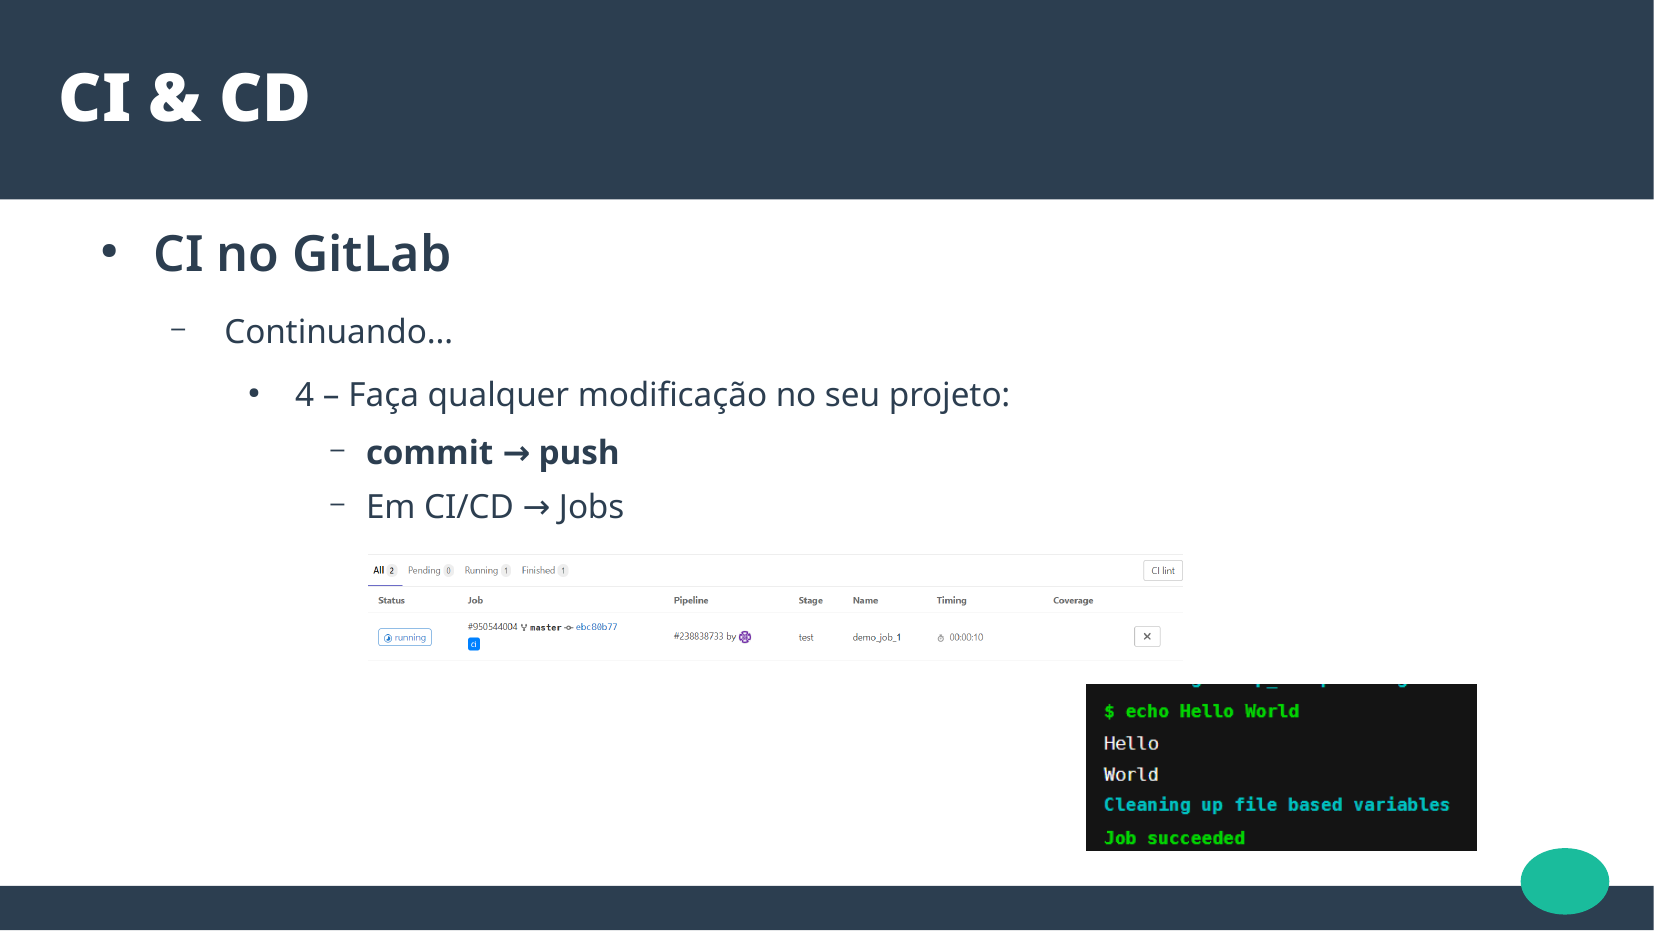

# CI & CD
CI no GitLab
Continuando…
4 – Faça qualquer modificação no seu projeto:
commit → push
Em CI/CD → Jobs